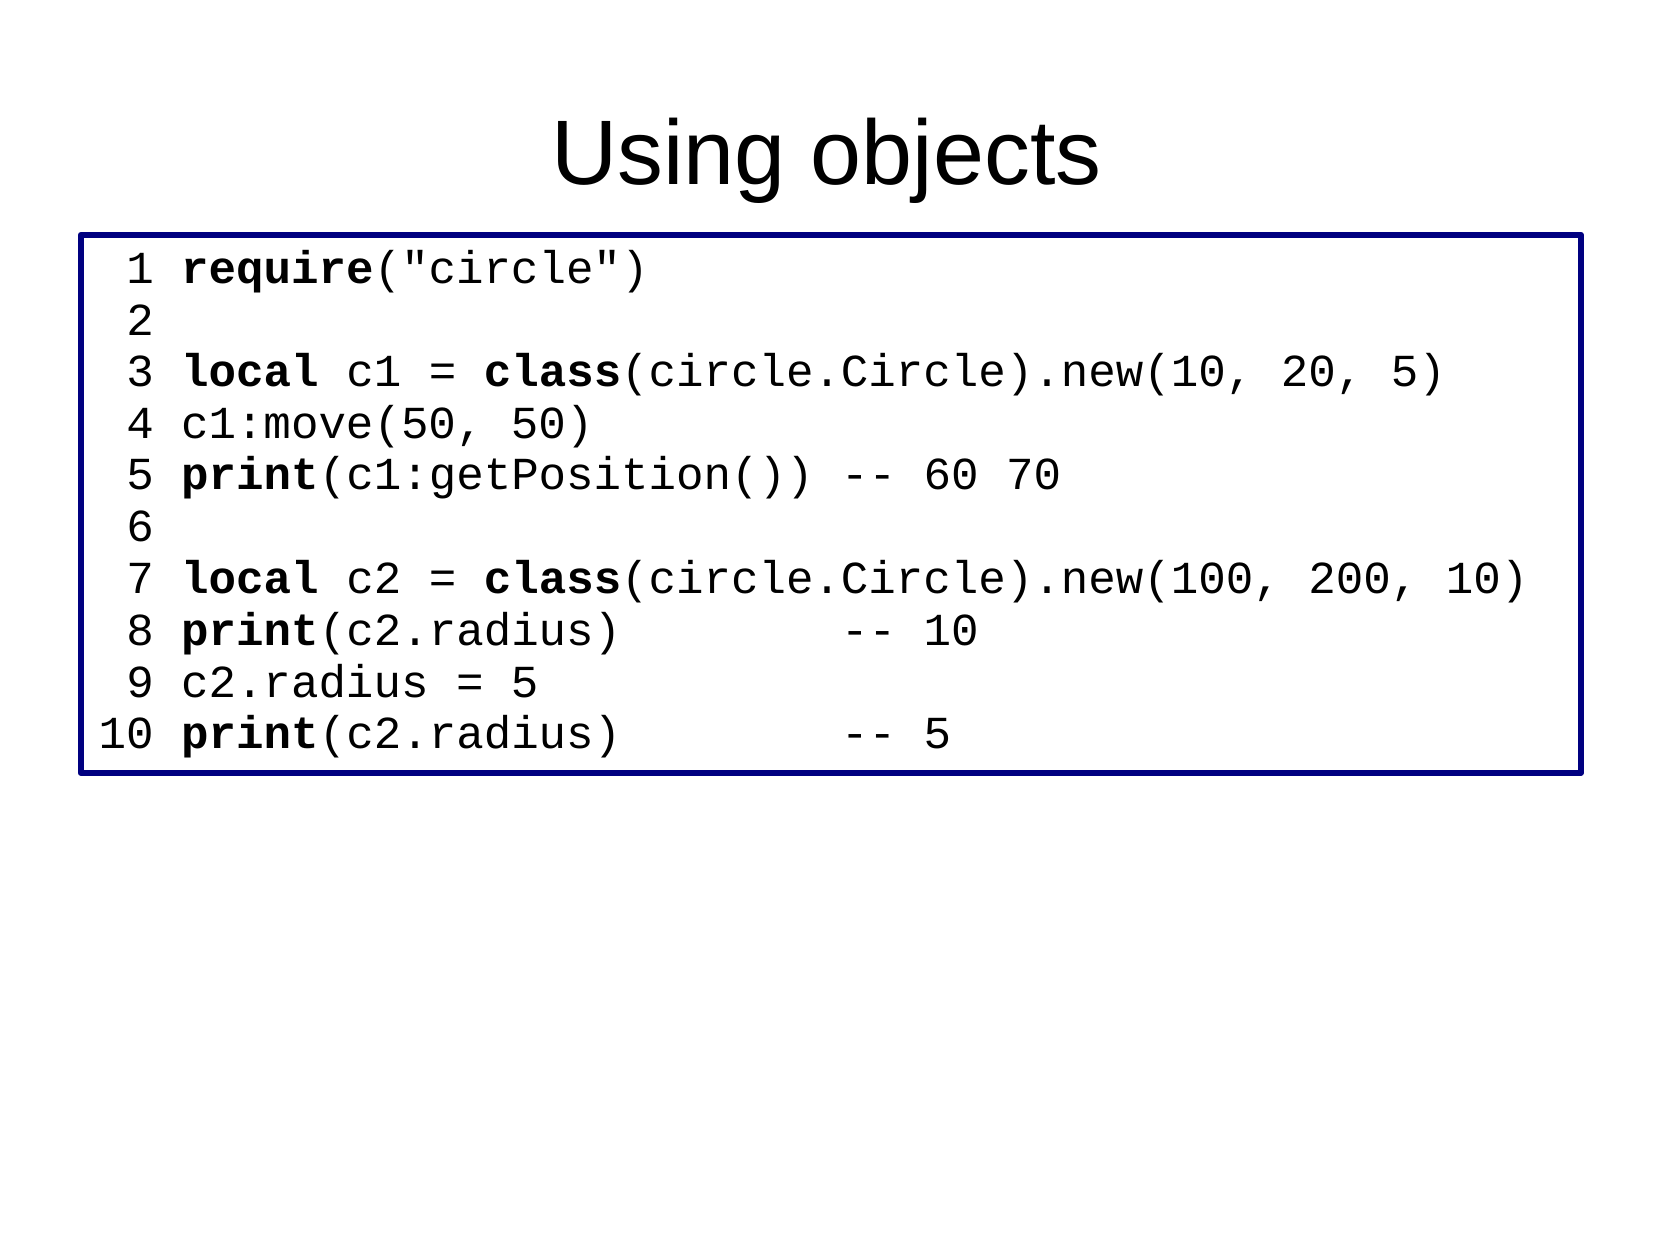

# Using objects
 1 require("circle")
 2
 3 local c1 = class(circle.Circle).new(10, 20, 5)
 4 c1:move(50, 50)
 5 print(c1:getPosition()) -- 60 70
 6
 7 local c2 = class(circle.Circle).new(100, 200, 10)
 8 print(c2.radius) -- 10
 9 c2.radius = 5
10 print(c2.radius) -- 5